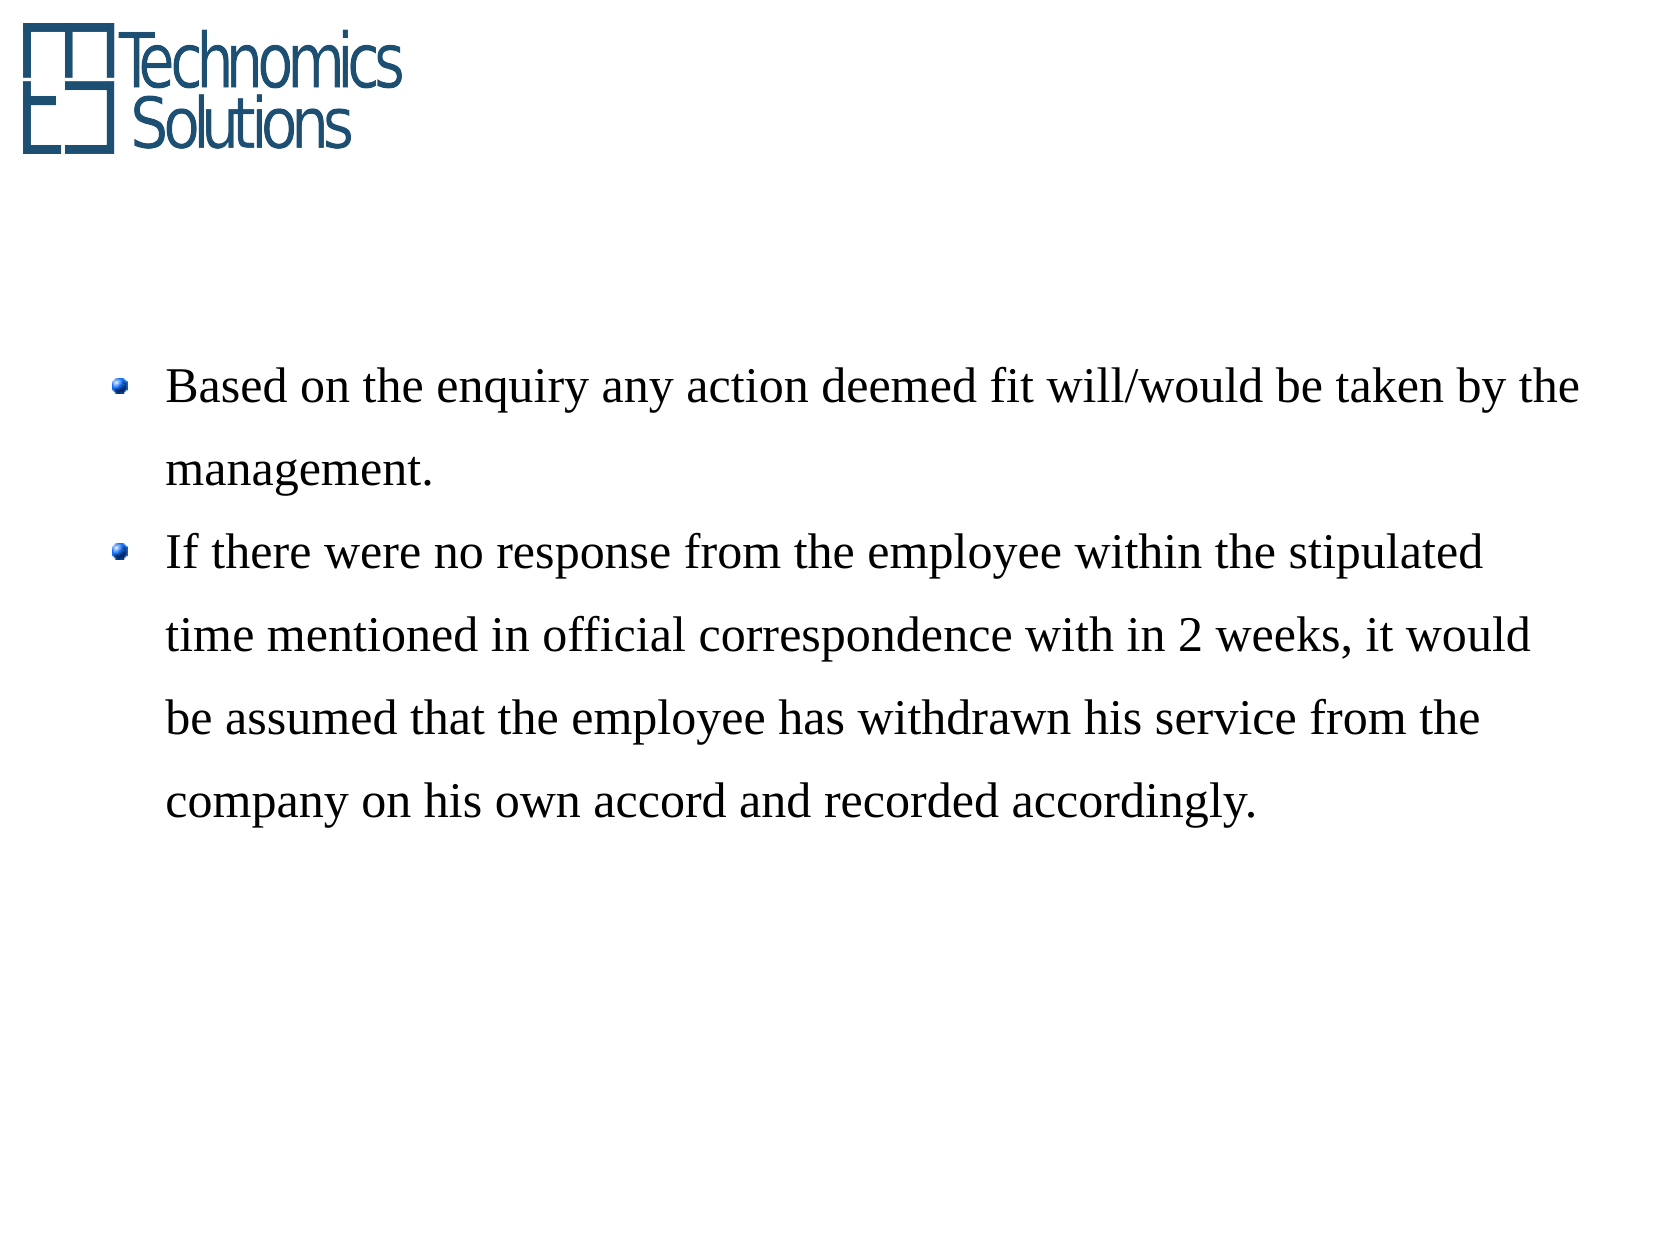

# Based on the enquiry any action deemed fit will/would be taken by the management.
If there were no response from the employee within the stipulated time mentioned in official correspondence with in 2 weeks, it would be assumed that the employee has withdrawn his service from the company on his own accord and recorded accordingly.